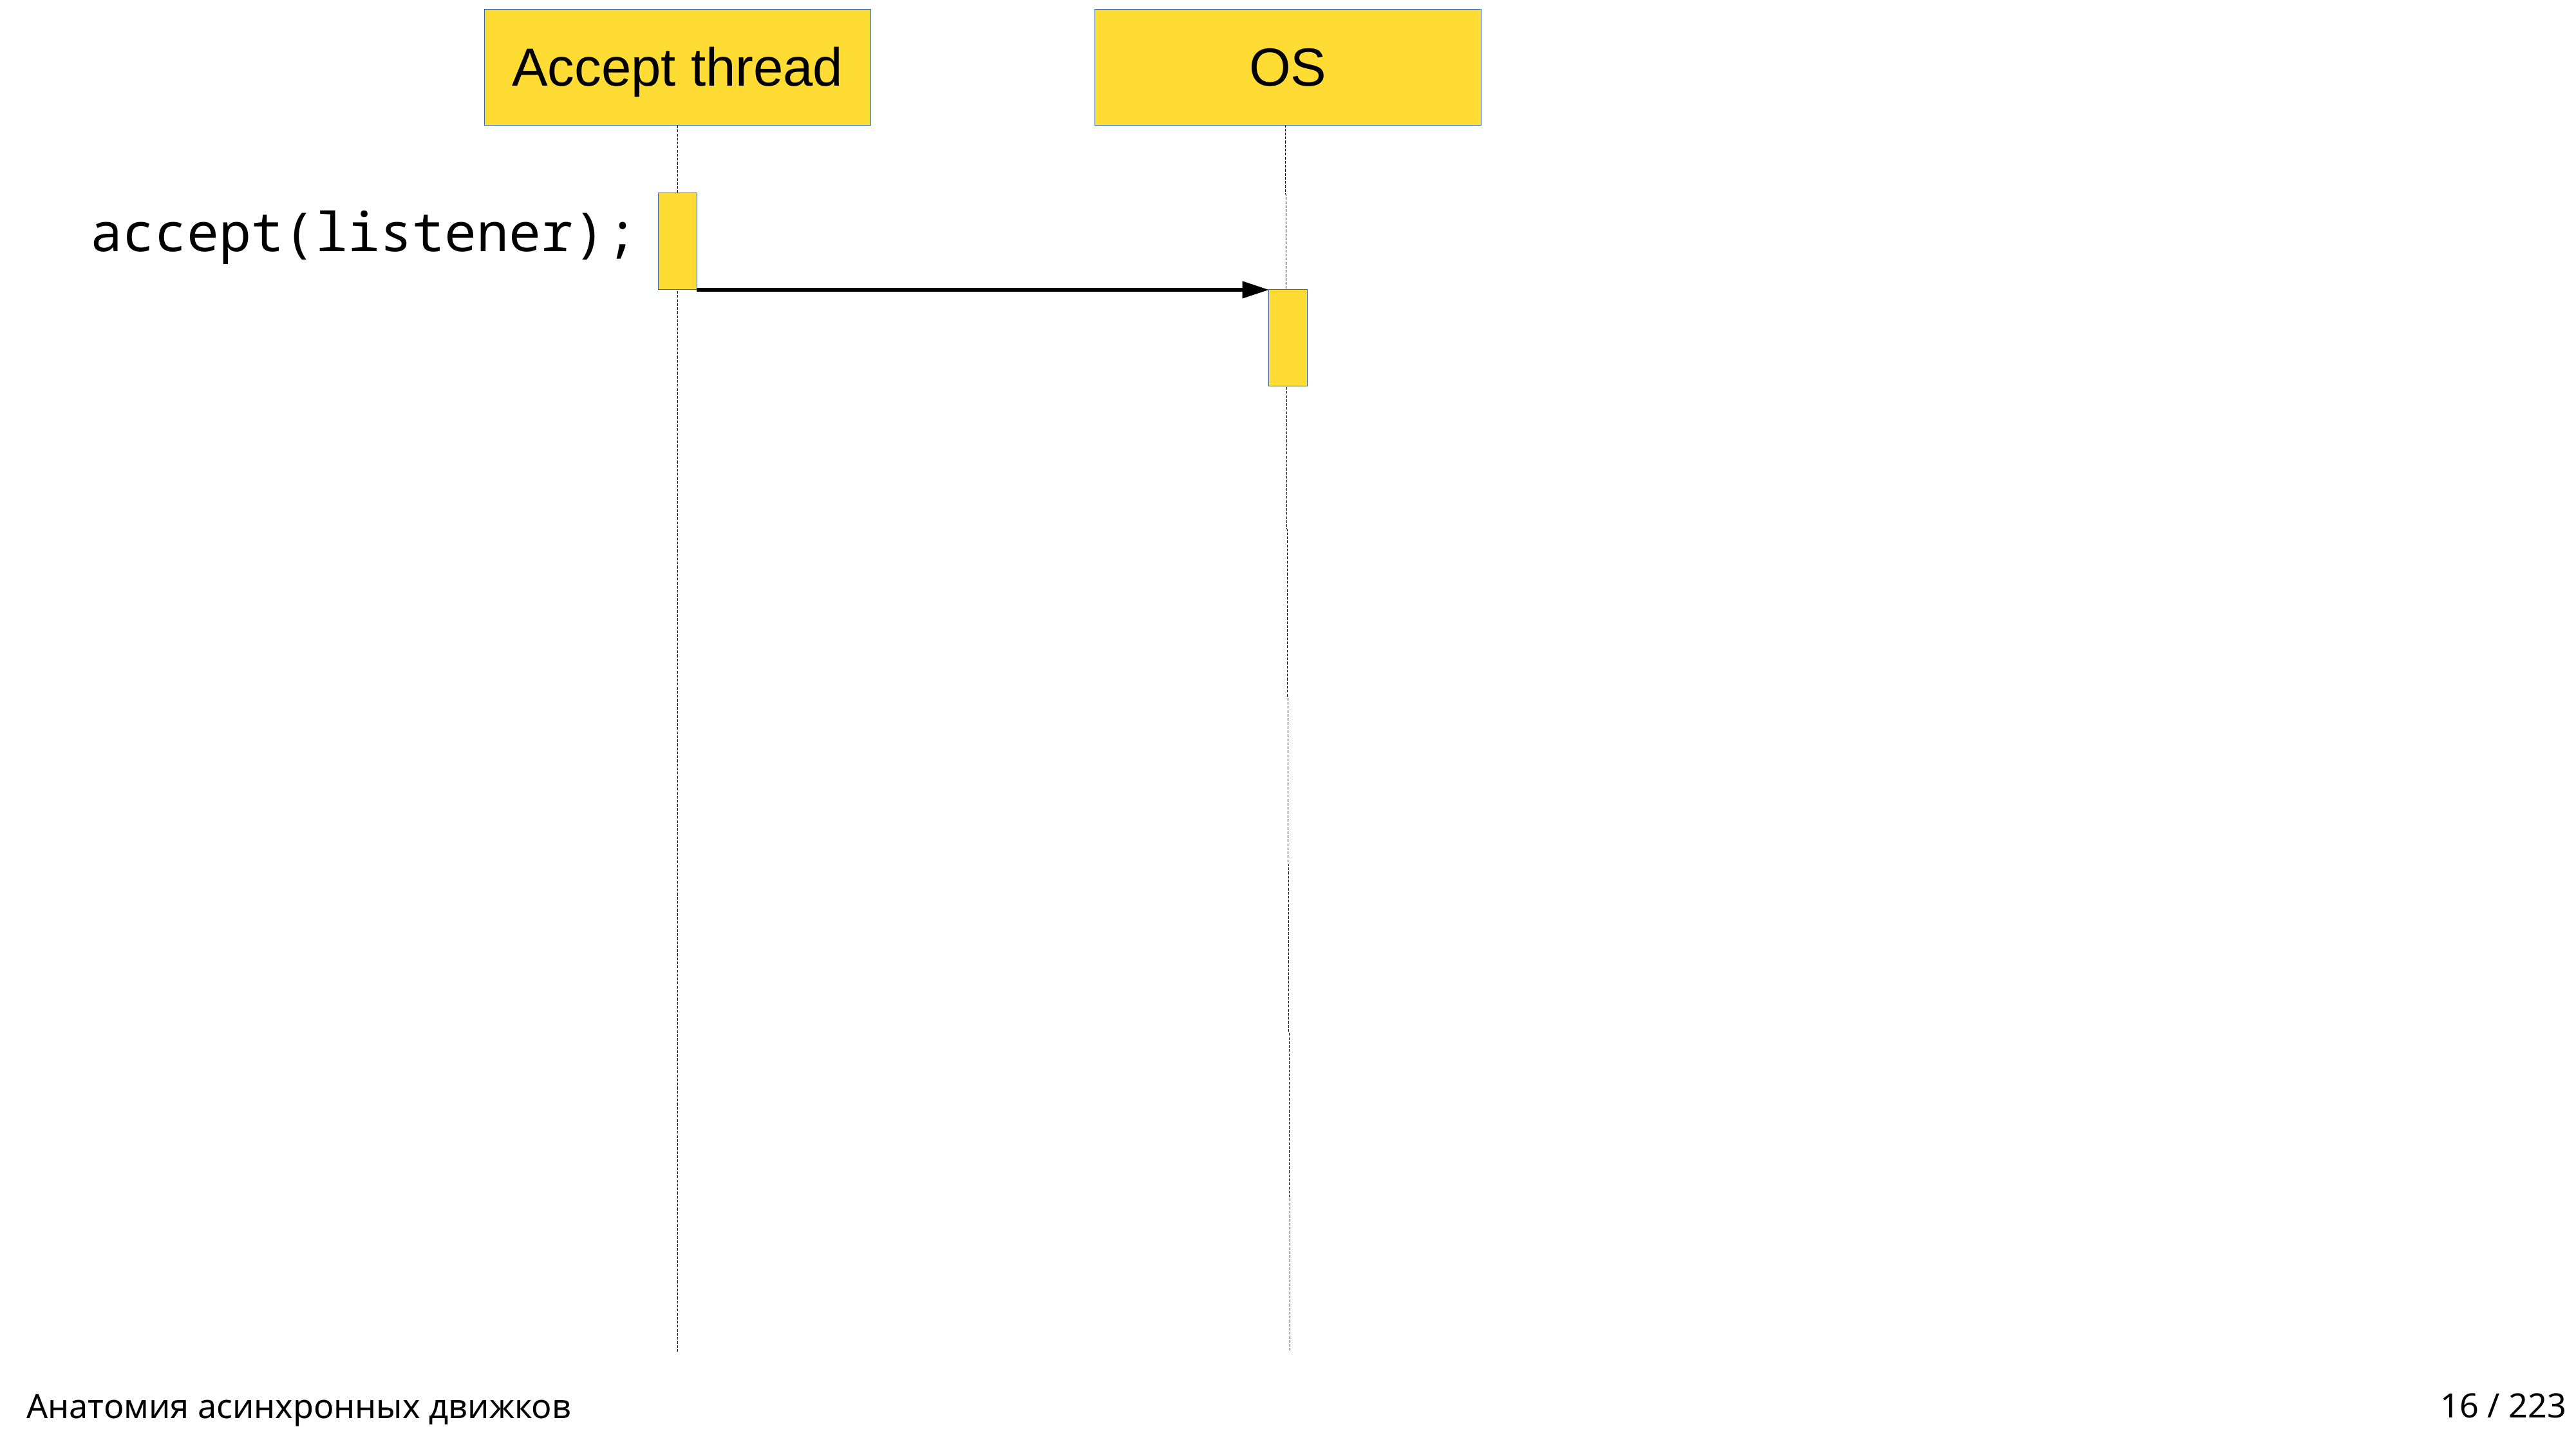

Accept thread
OS
accept(listener);
# Анатомия асинхронных движков